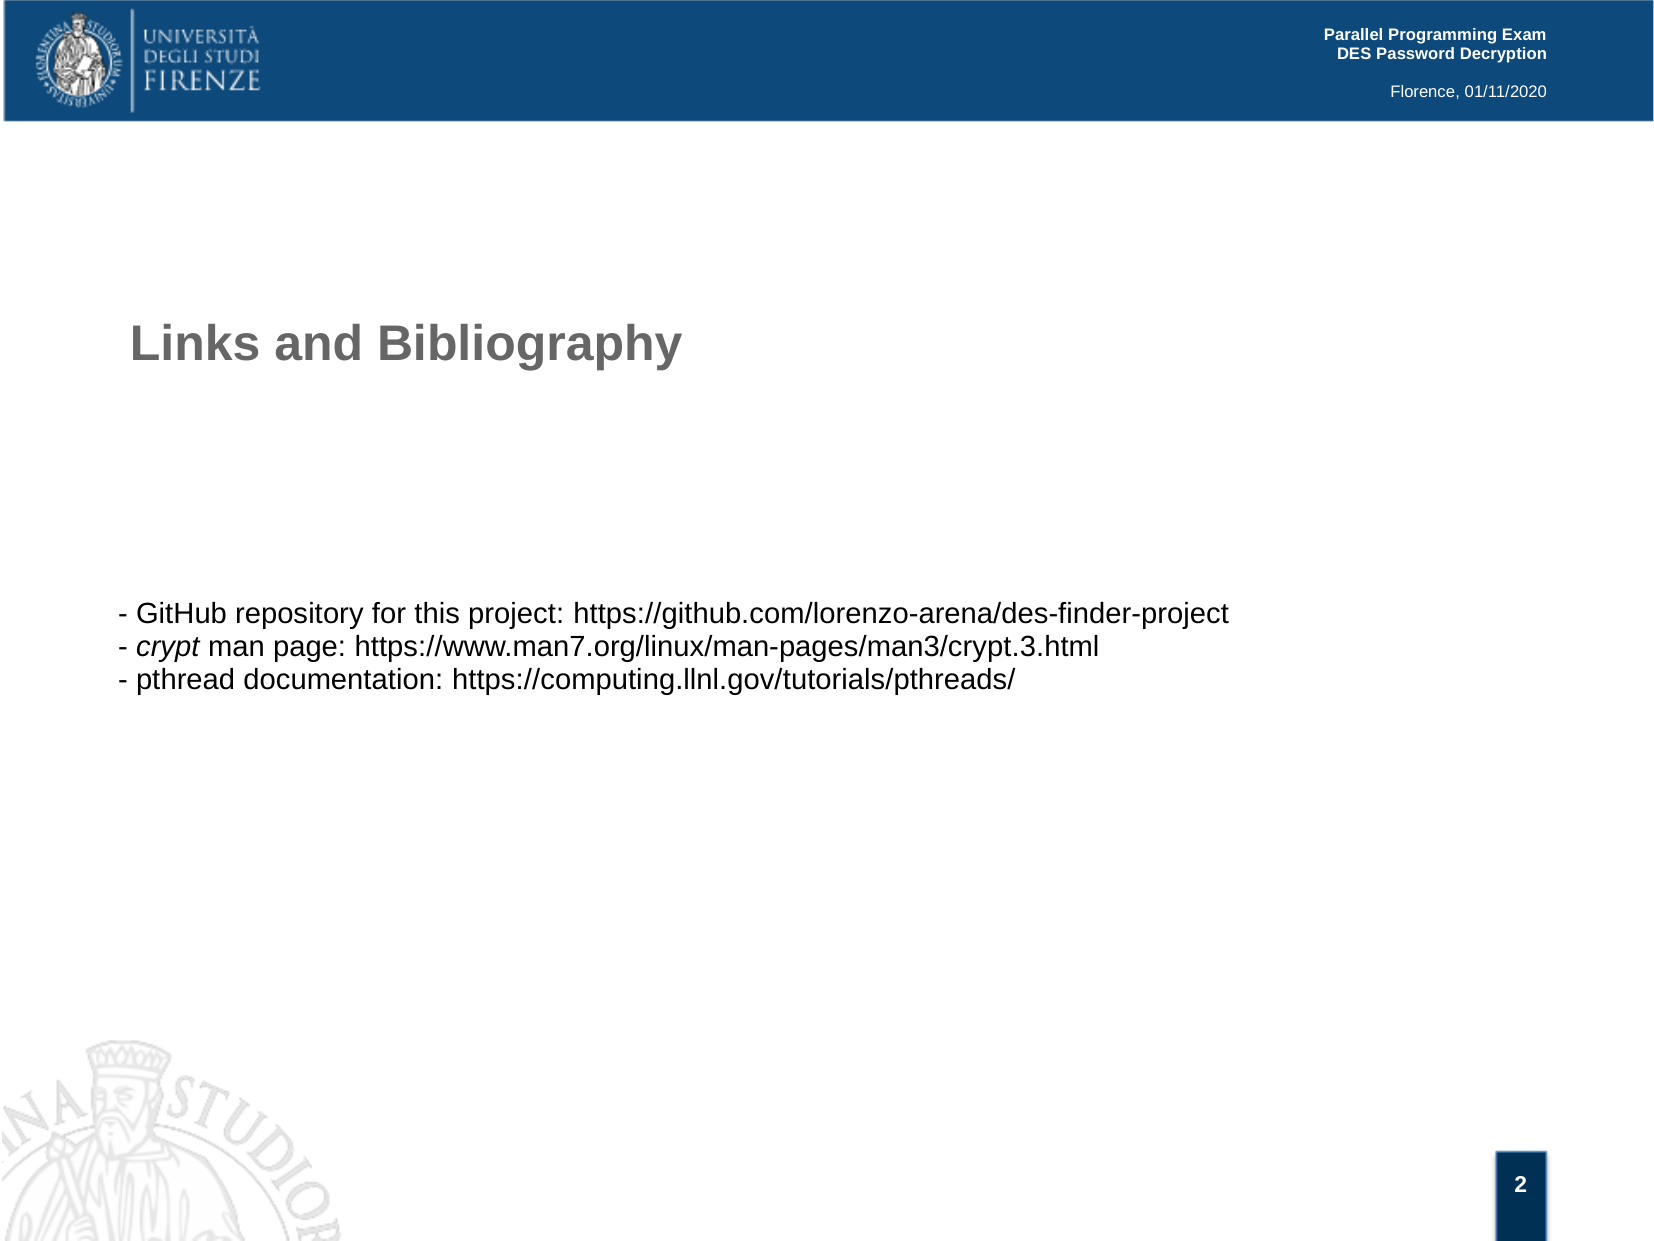

Parallel Programming Exam
DES Password Decryption
Florence, 01/11/2020
Links and Bibliography
- GitHub repository for this project: https://github.com/lorenzo-arena/des-finder-project
- crypt man page: https://www.man7.org/linux/man-pages/man3/crypt.3.html
- pthread documentation: https://computing.llnl.gov/tutorials/pthreads/
2